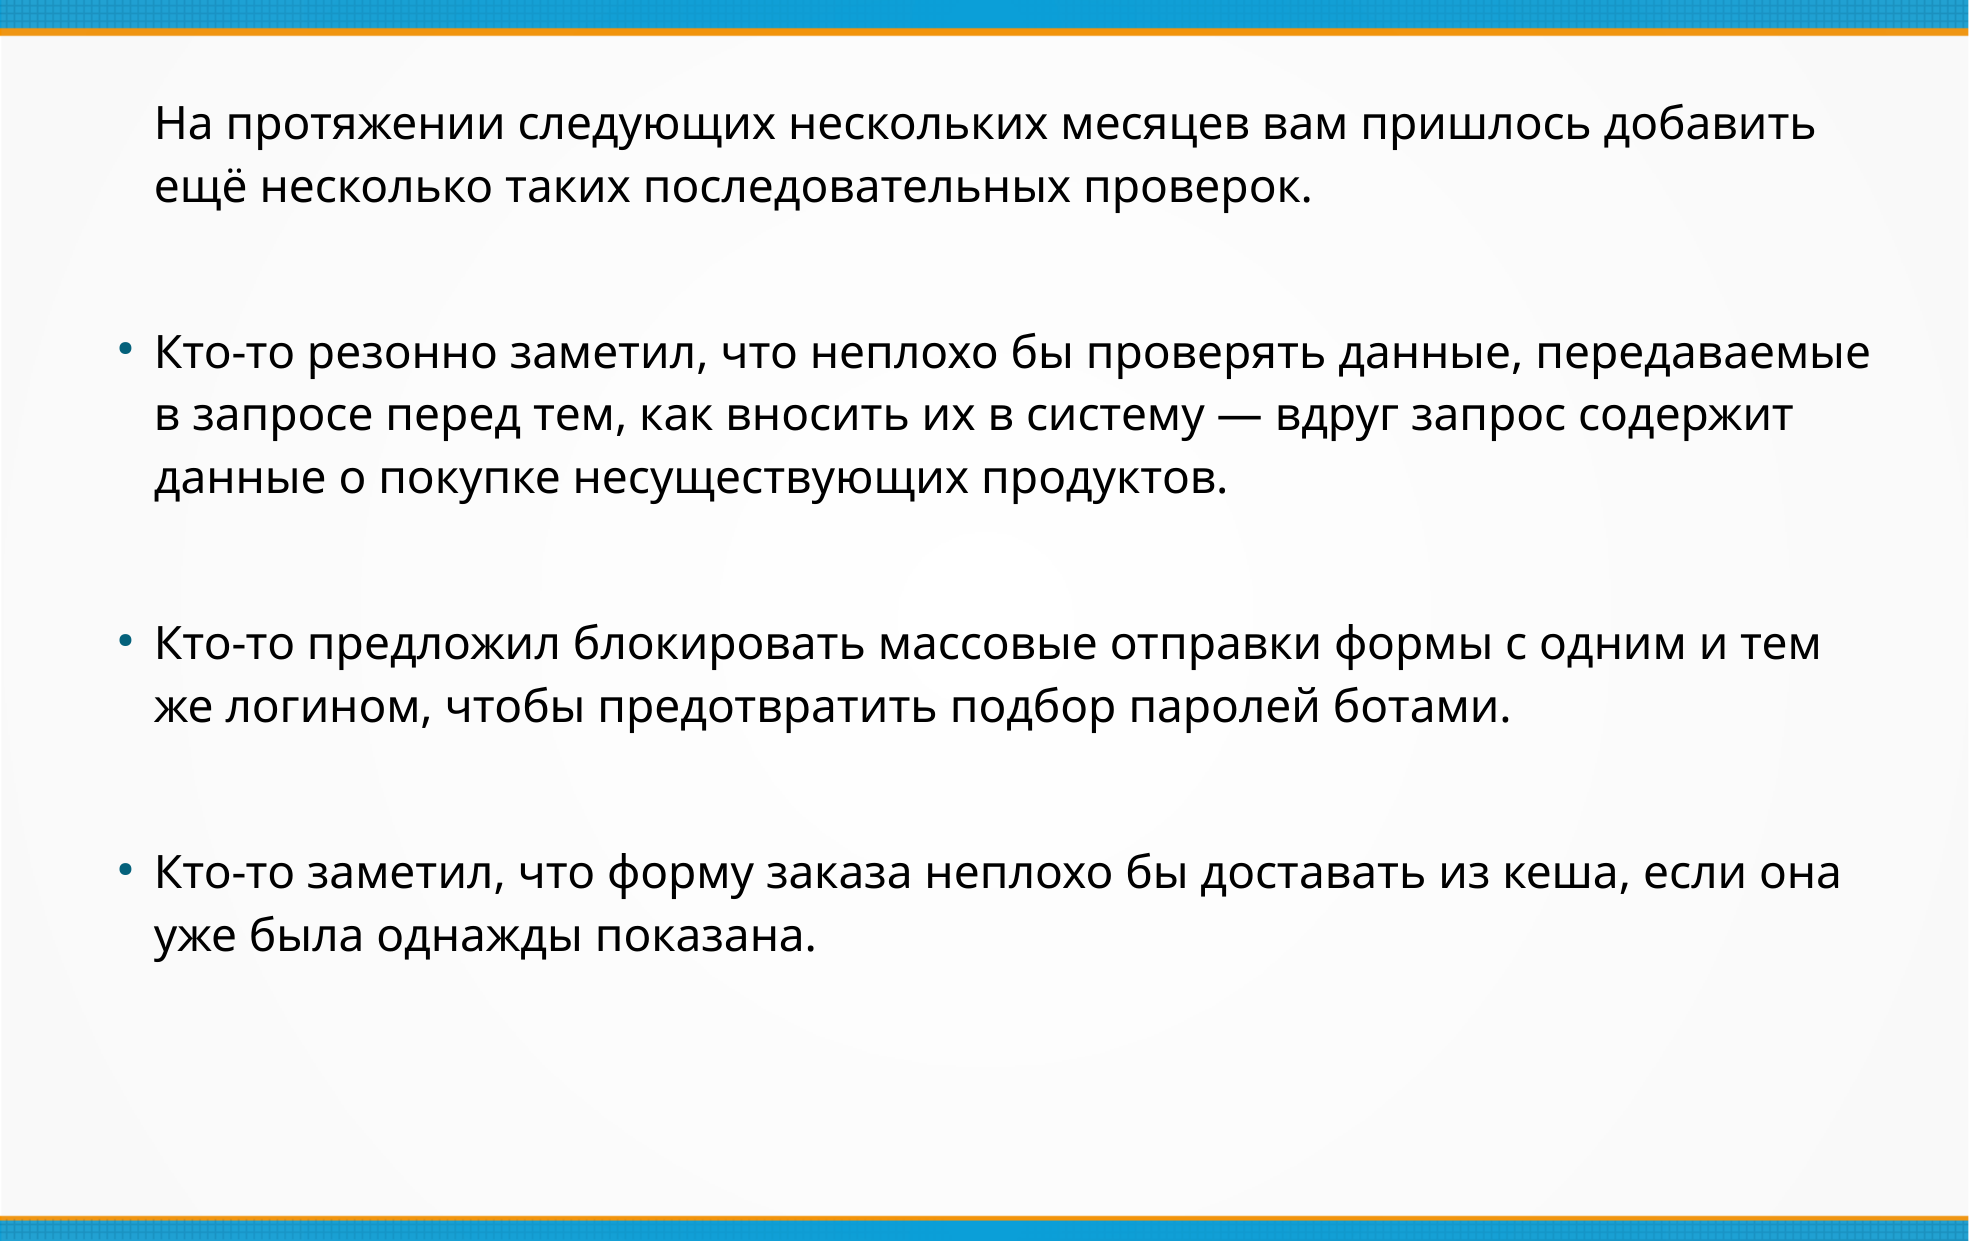

# На протяжении следующих нескольких месяцев вам пришлось добавить ещё несколько таких последовательных проверок.
Кто-то резонно заметил, что неплохо бы проверять данные, передаваемые в запросе перед тем, как вносить их в систему — вдруг запрос содержит данные о покупке несуществующих продуктов.
Кто-то предложил блокировать массовые отправки формы с одним и тем же логином, чтобы предотвратить подбор паролей ботами.
Кто-то заметил, что форму заказа неплохо бы доставать из кеша, если она уже была однажды показана.